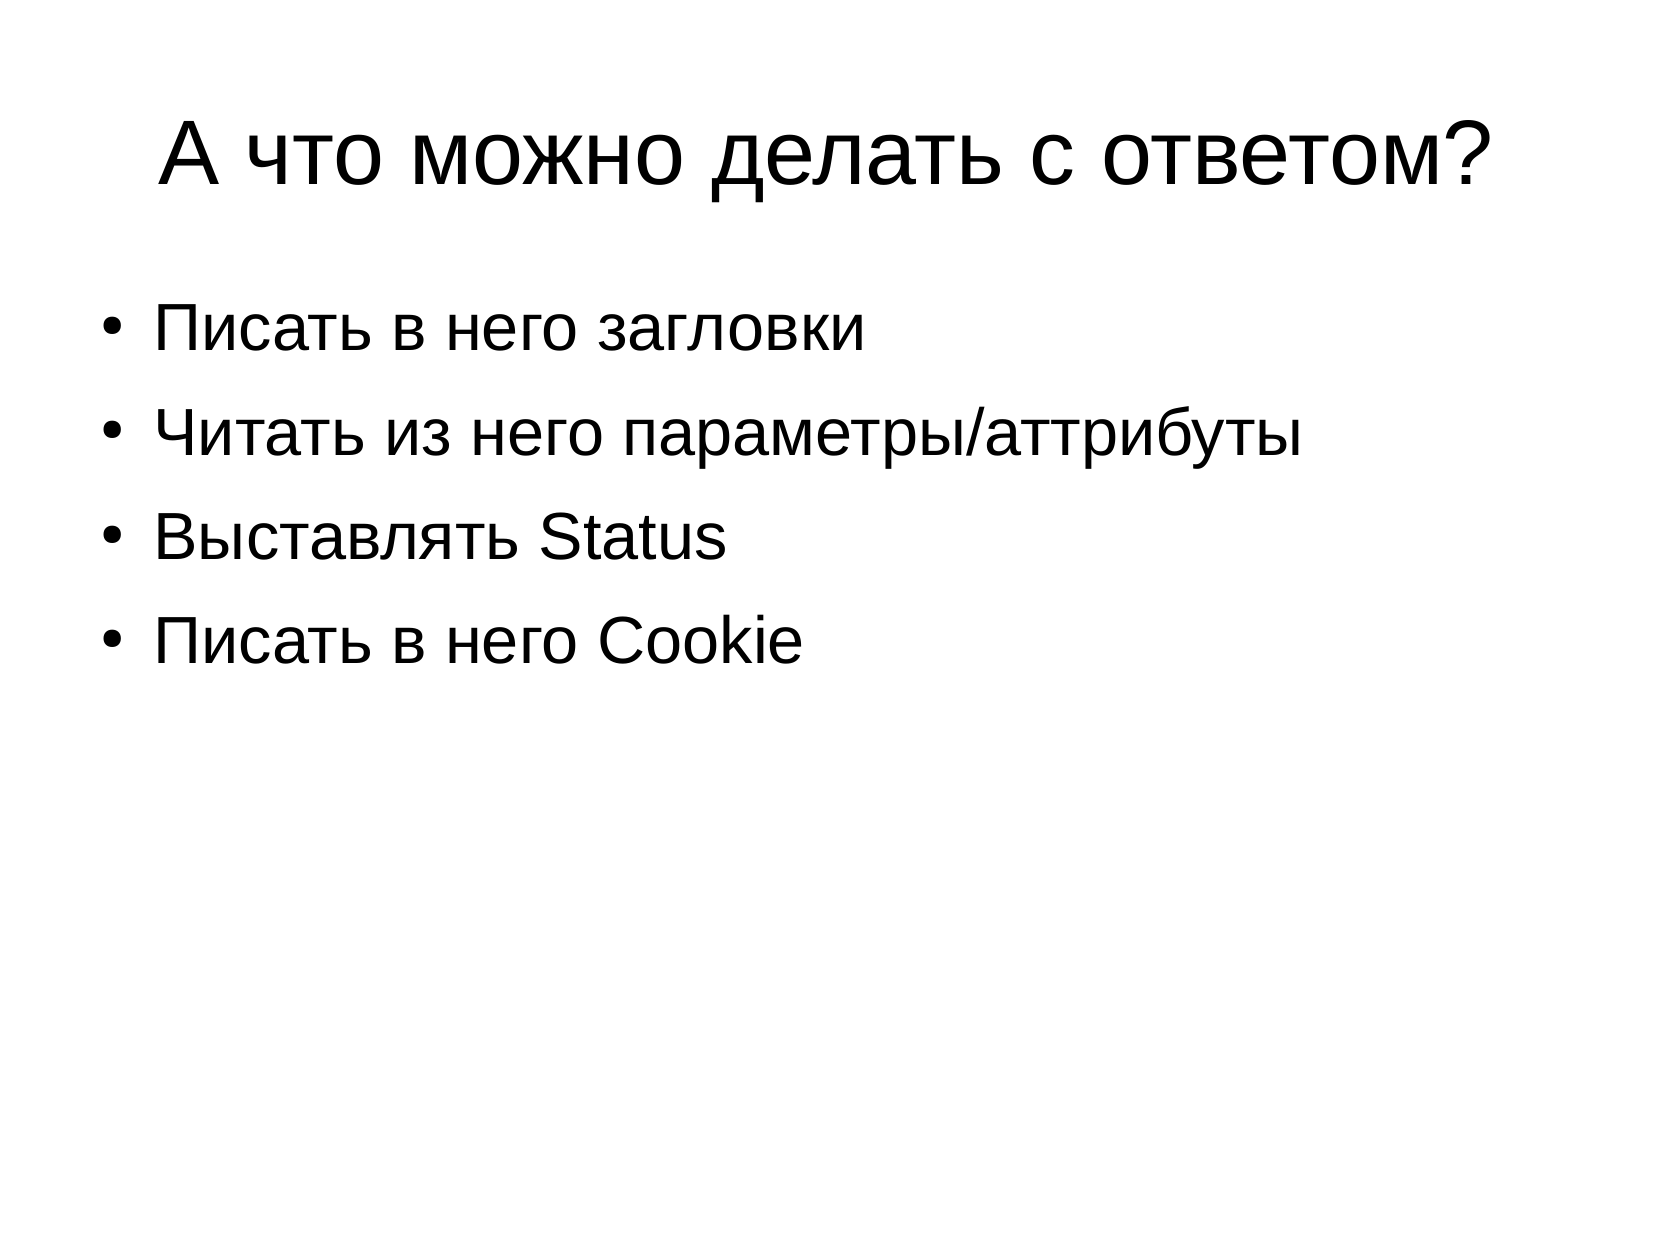

# А что можно делать с ответом?
Писать в него загловки
Читать из него параметры/аттрибуты
Выставлять Status
Писать в него Cookie